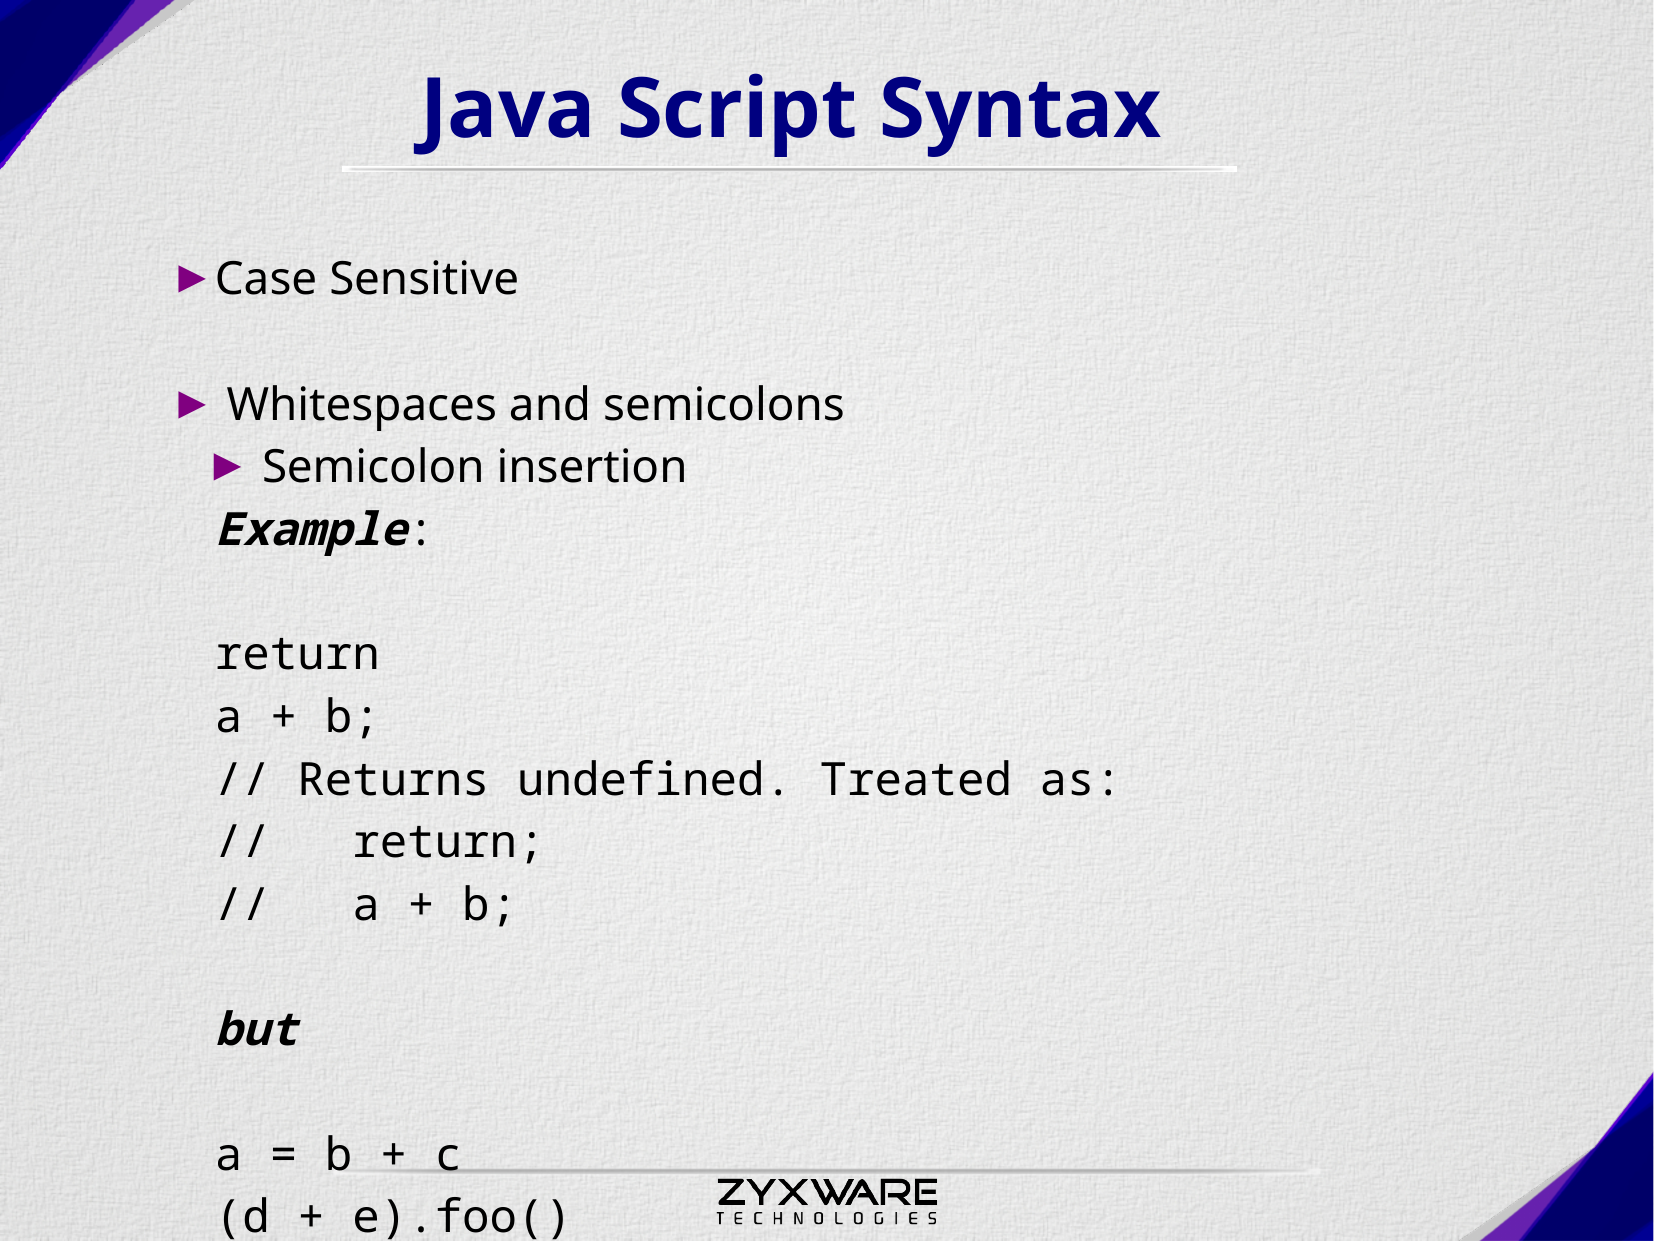

# Java Script Syntax
Case Sensitive
 Whitespaces and semicolons
 Semicolon insertion
Example:
return
a + b;
// Returns undefined. Treated as:
// return;
// a + b;
but
a = b + c
(d + e).foo()
// Treated as:
// a = b + c(d + e).foo();